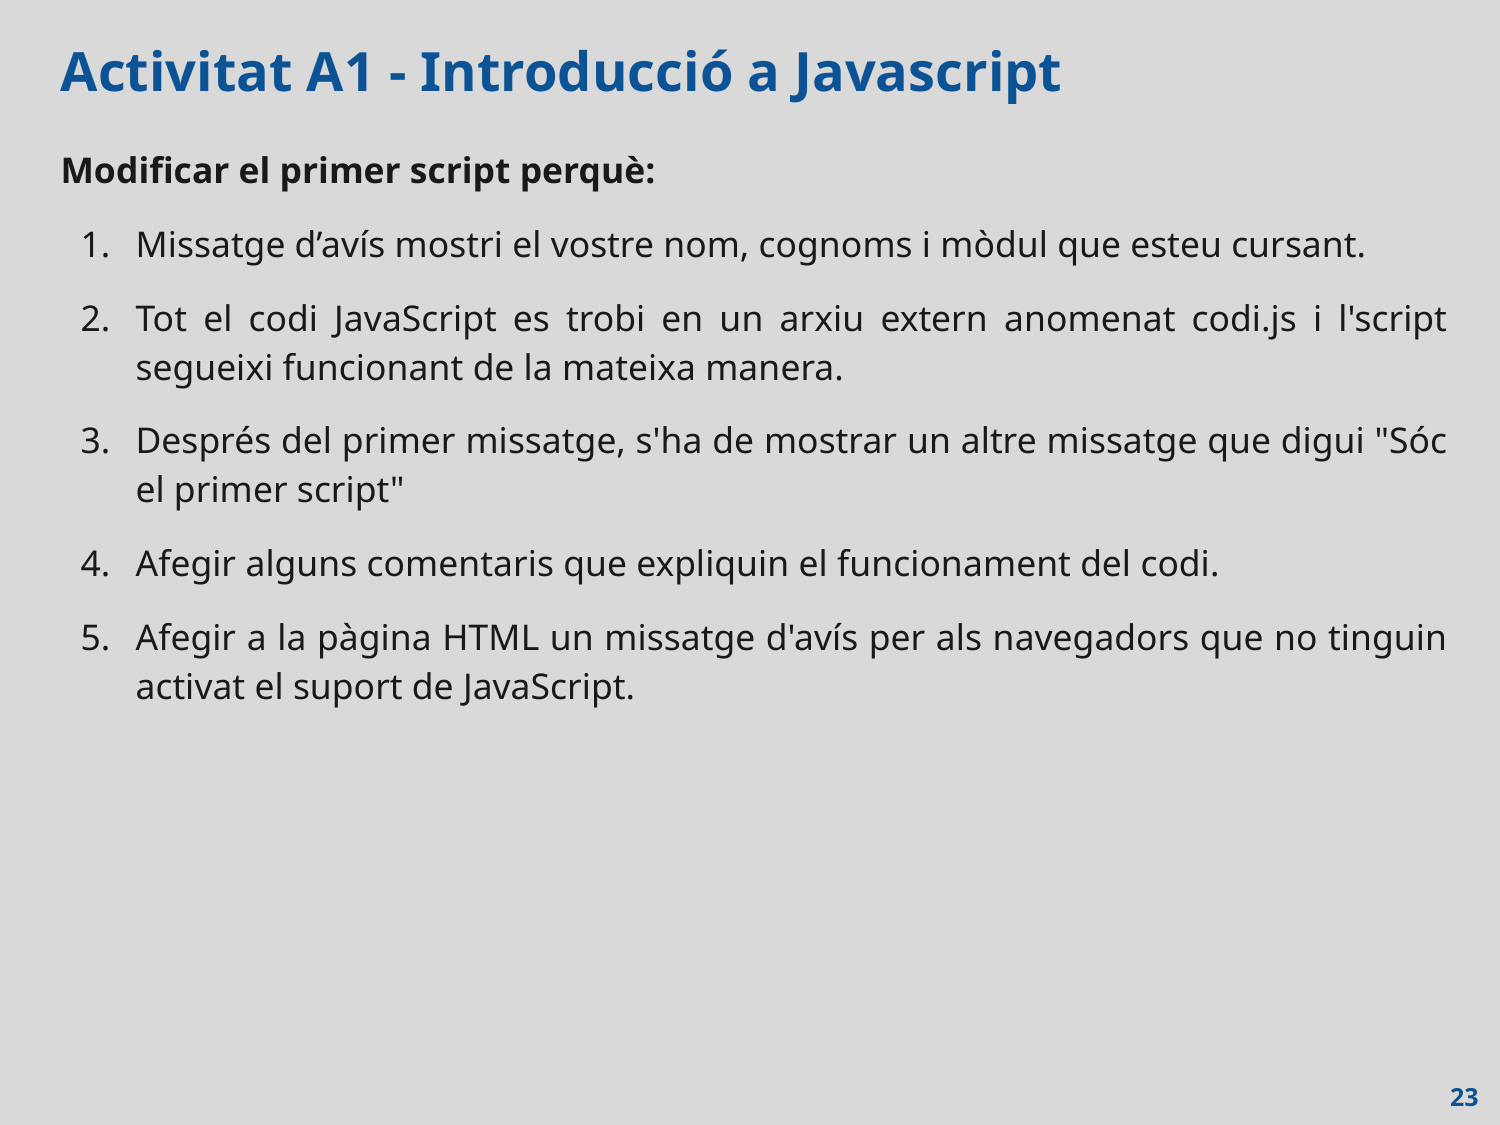

# Activitat A1 - Introducció a Javascript
Modificar el primer script perquè:
Missatge d’avís mostri el vostre nom, cognoms i mòdul que esteu cursant.
Tot el codi JavaScript es trobi en un arxiu extern anomenat codi.js i l'script segueixi funcionant de la mateixa manera.
Després del primer missatge, s'ha de mostrar un altre missatge que digui "Sóc el primer script"
Afegir alguns comentaris que expliquin el funcionament del codi.
Afegir a la pàgina HTML un missatge d'avís per als navegadors que no tinguin activat el suport de JavaScript.